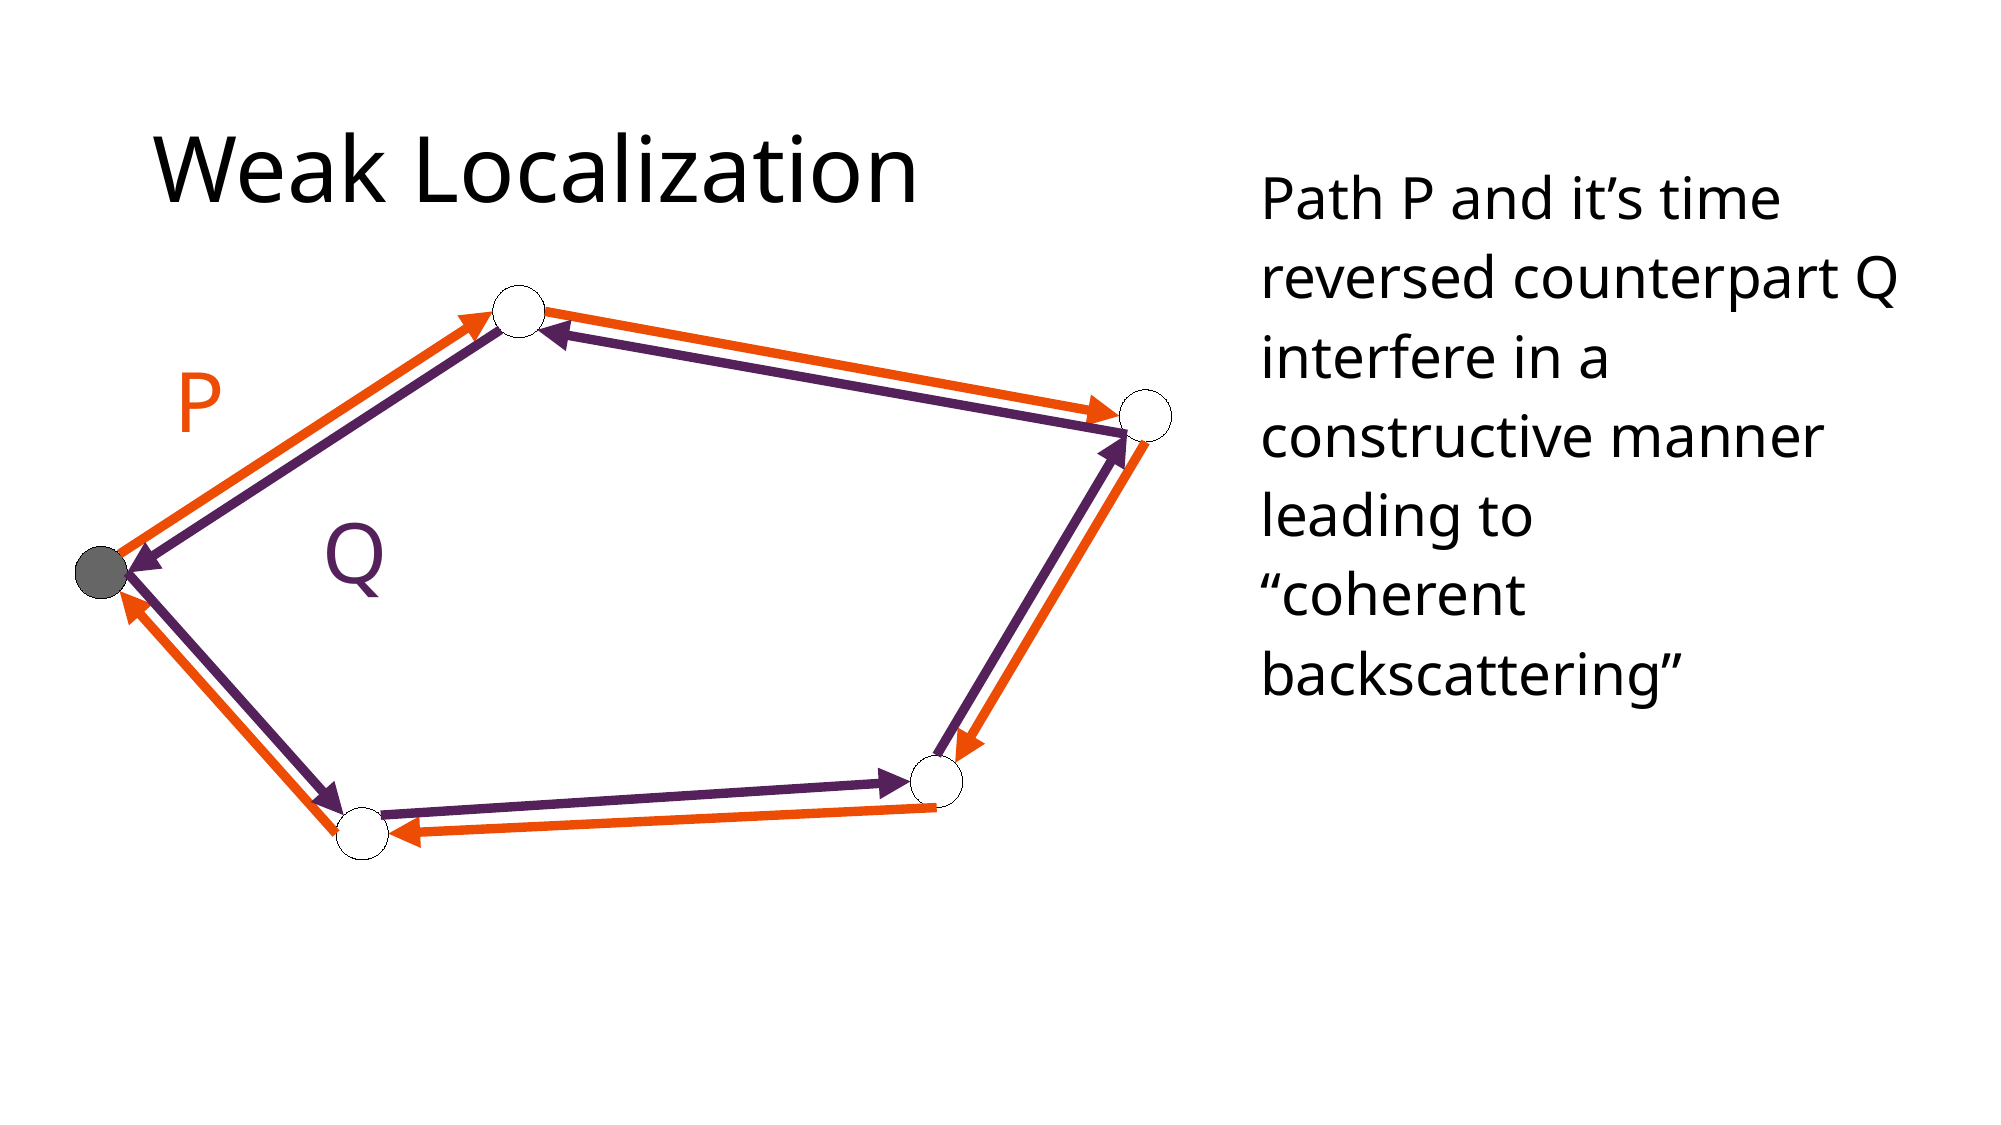

# Weak Localization
Path P and it’s time reversed counterpart Q
interfere in a constructive manner leading to
“coherent backscattering”
P
Q